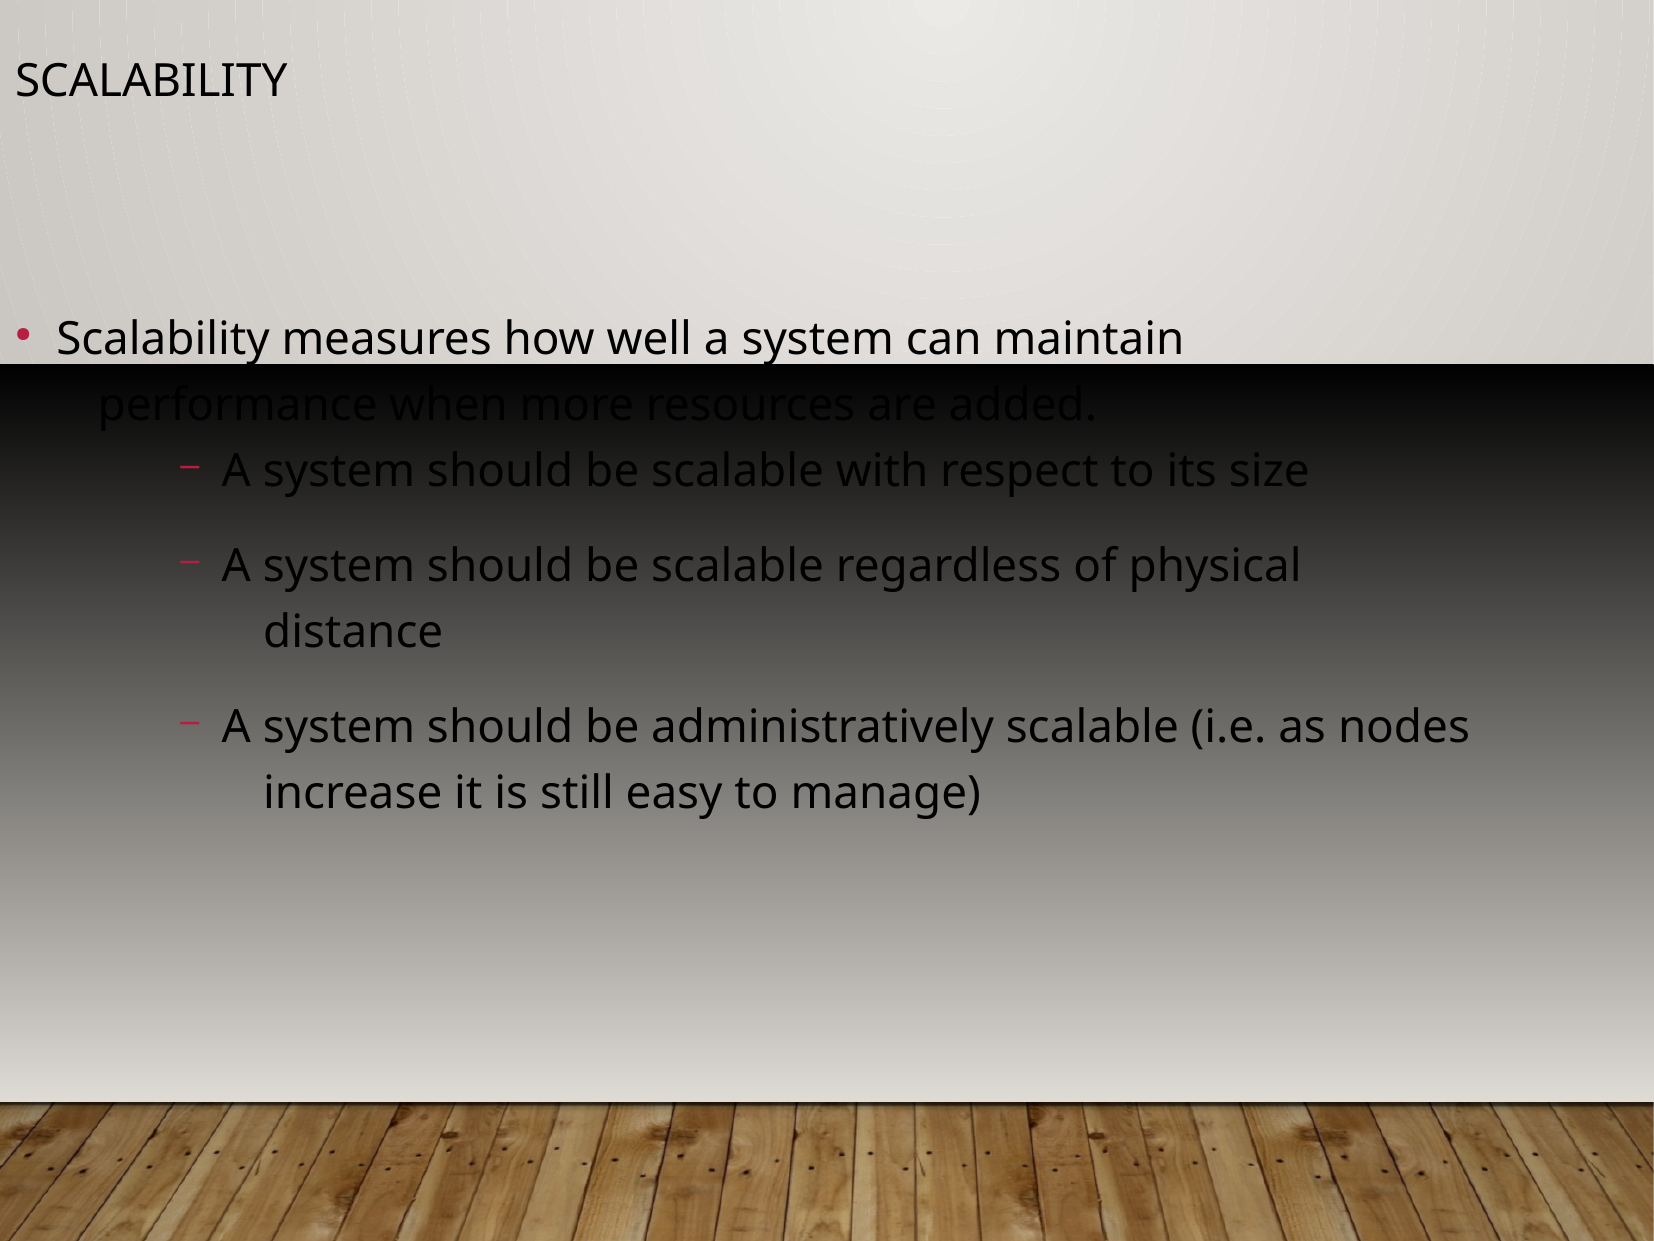

# Scalability
Scalability measures how well a system can maintain performance when more resources are added.
A system should be scalable with respect to its size
A system should be scalable regardless of physical distance
A system should be administratively scalable (i.e. as nodes increase it is still easy to manage)